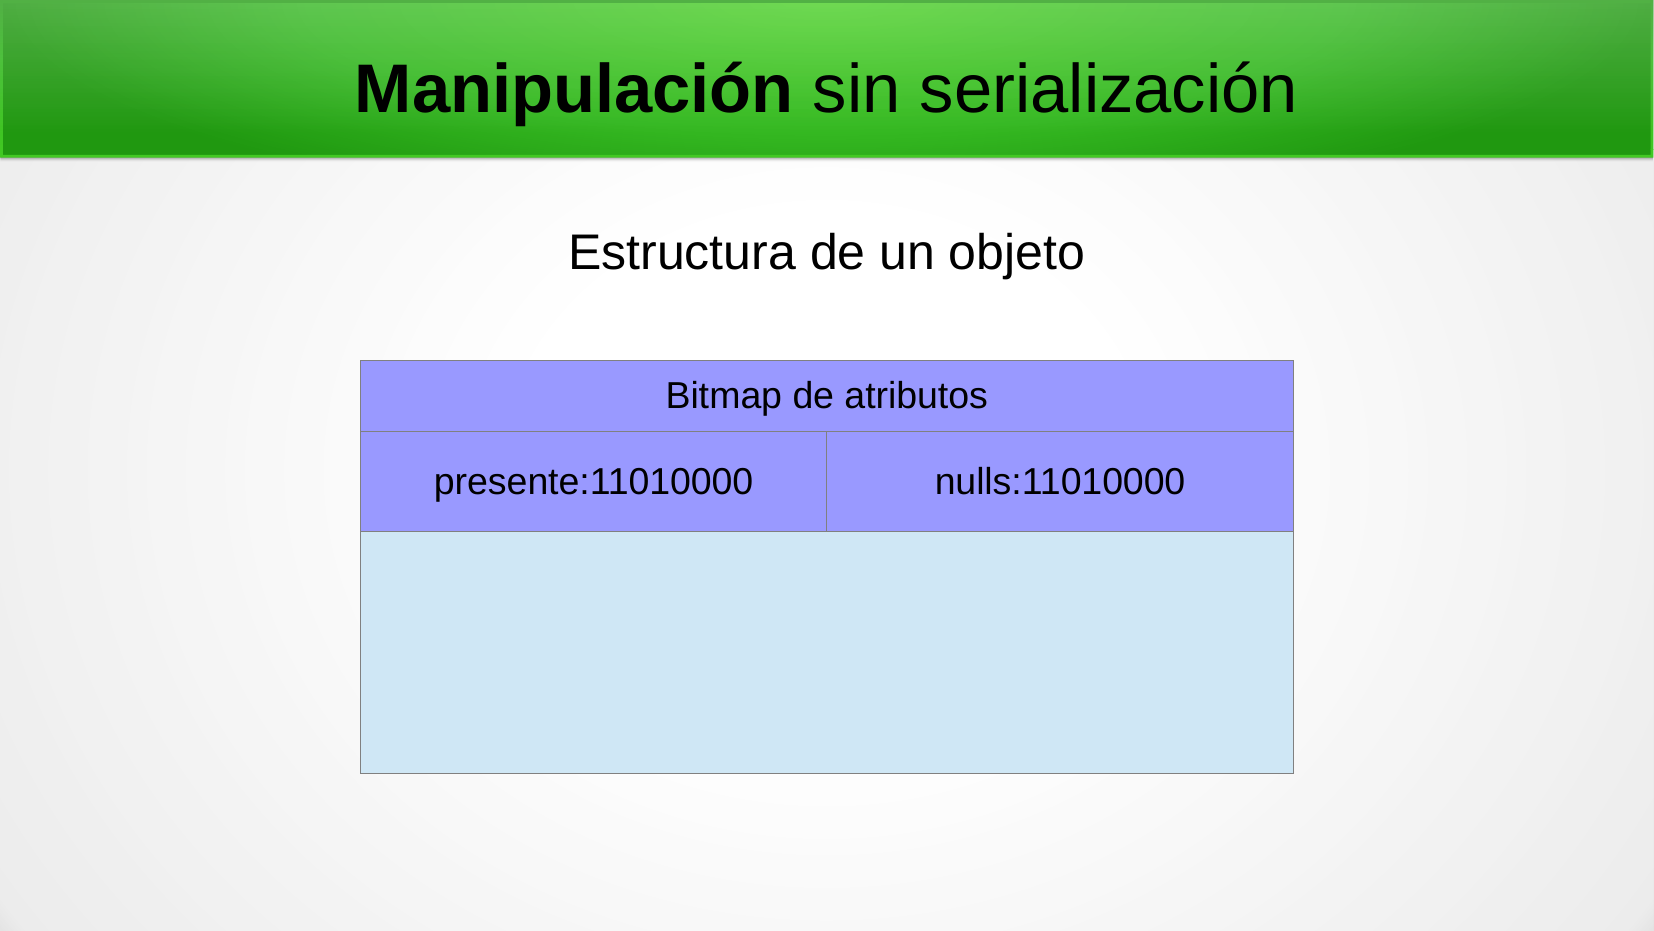

# Manipulación sin serialización
Estructura de un objeto
Bitmap de atributos
presente:11010000
nulls:11010000